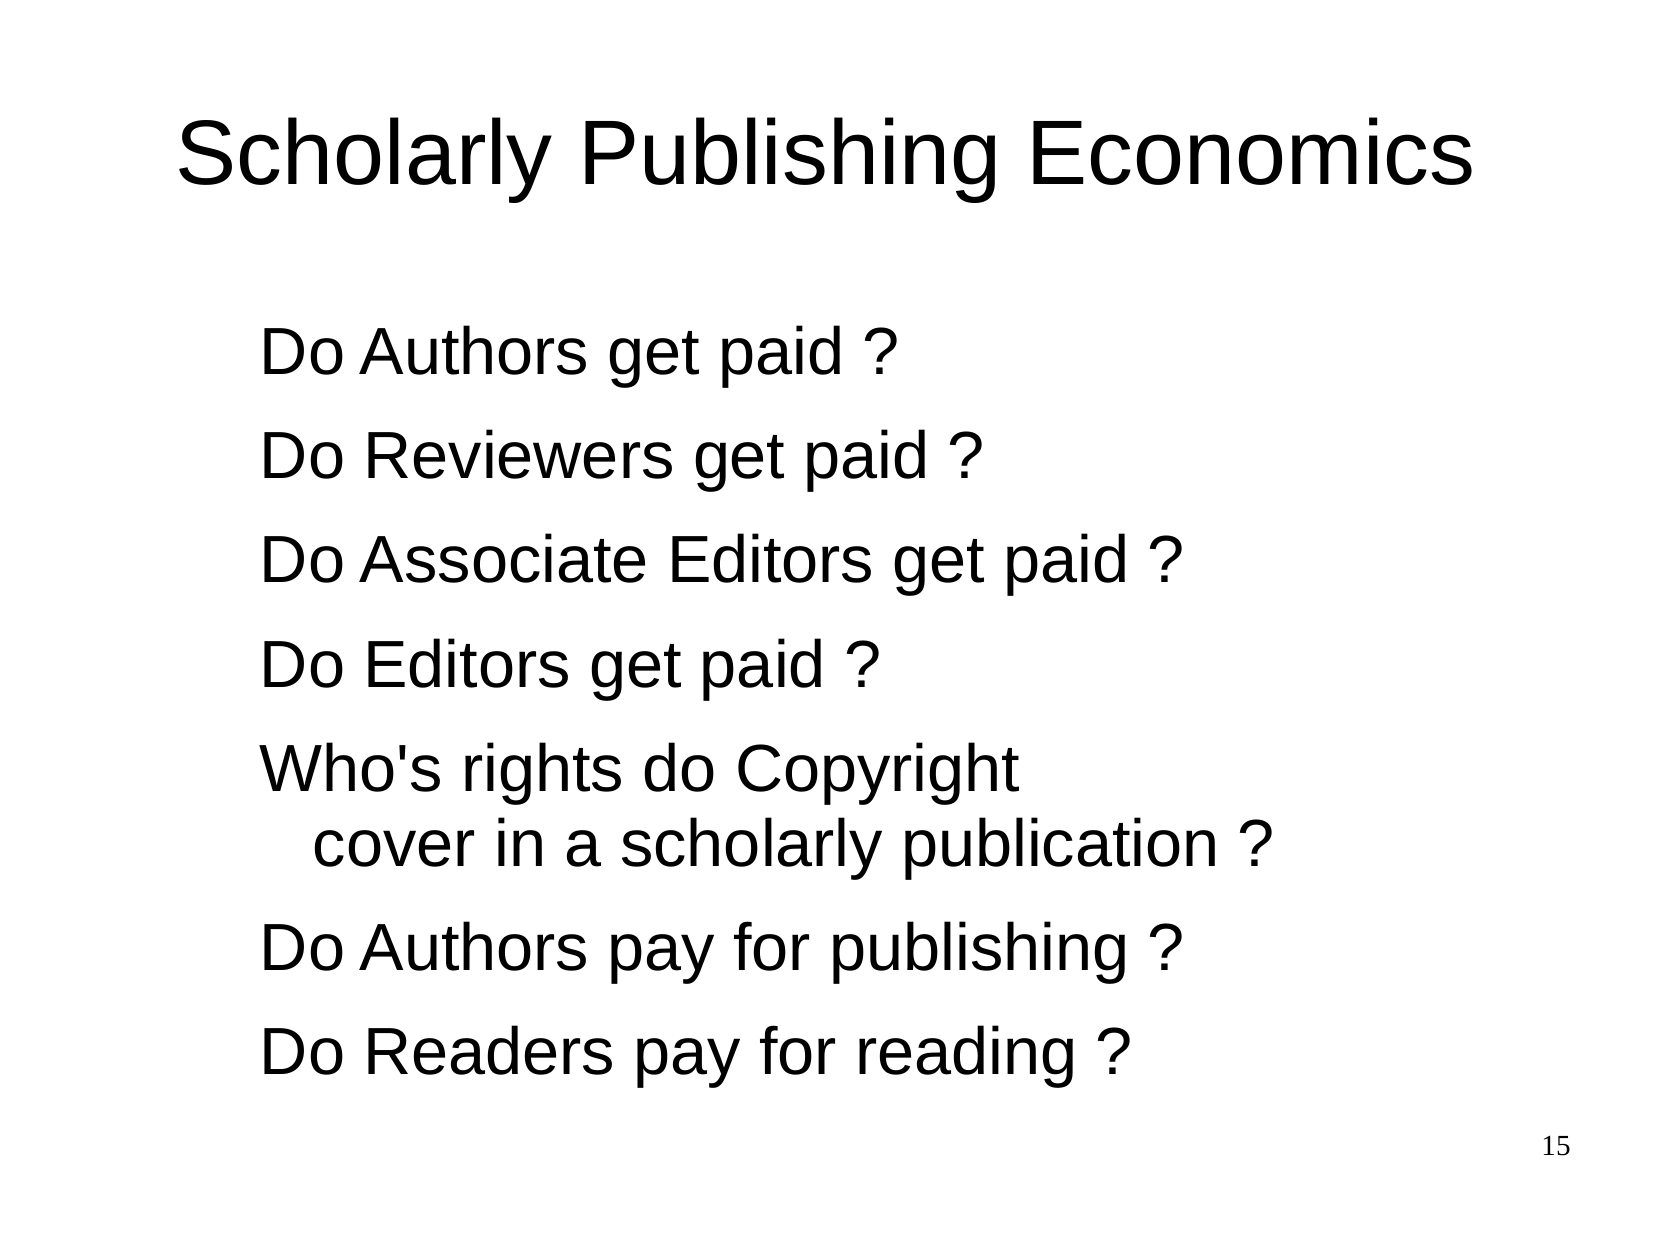

# Scholarly Publishing Economics
Do Authors get paid ?
Do Reviewers get paid ?
Do Associate Editors get paid ?
Do Editors get paid ?
Who's rights do Copyright
cover in a scholarly publication ?
Do Authors pay for publishing ?
Do Readers pay for reading ?
15